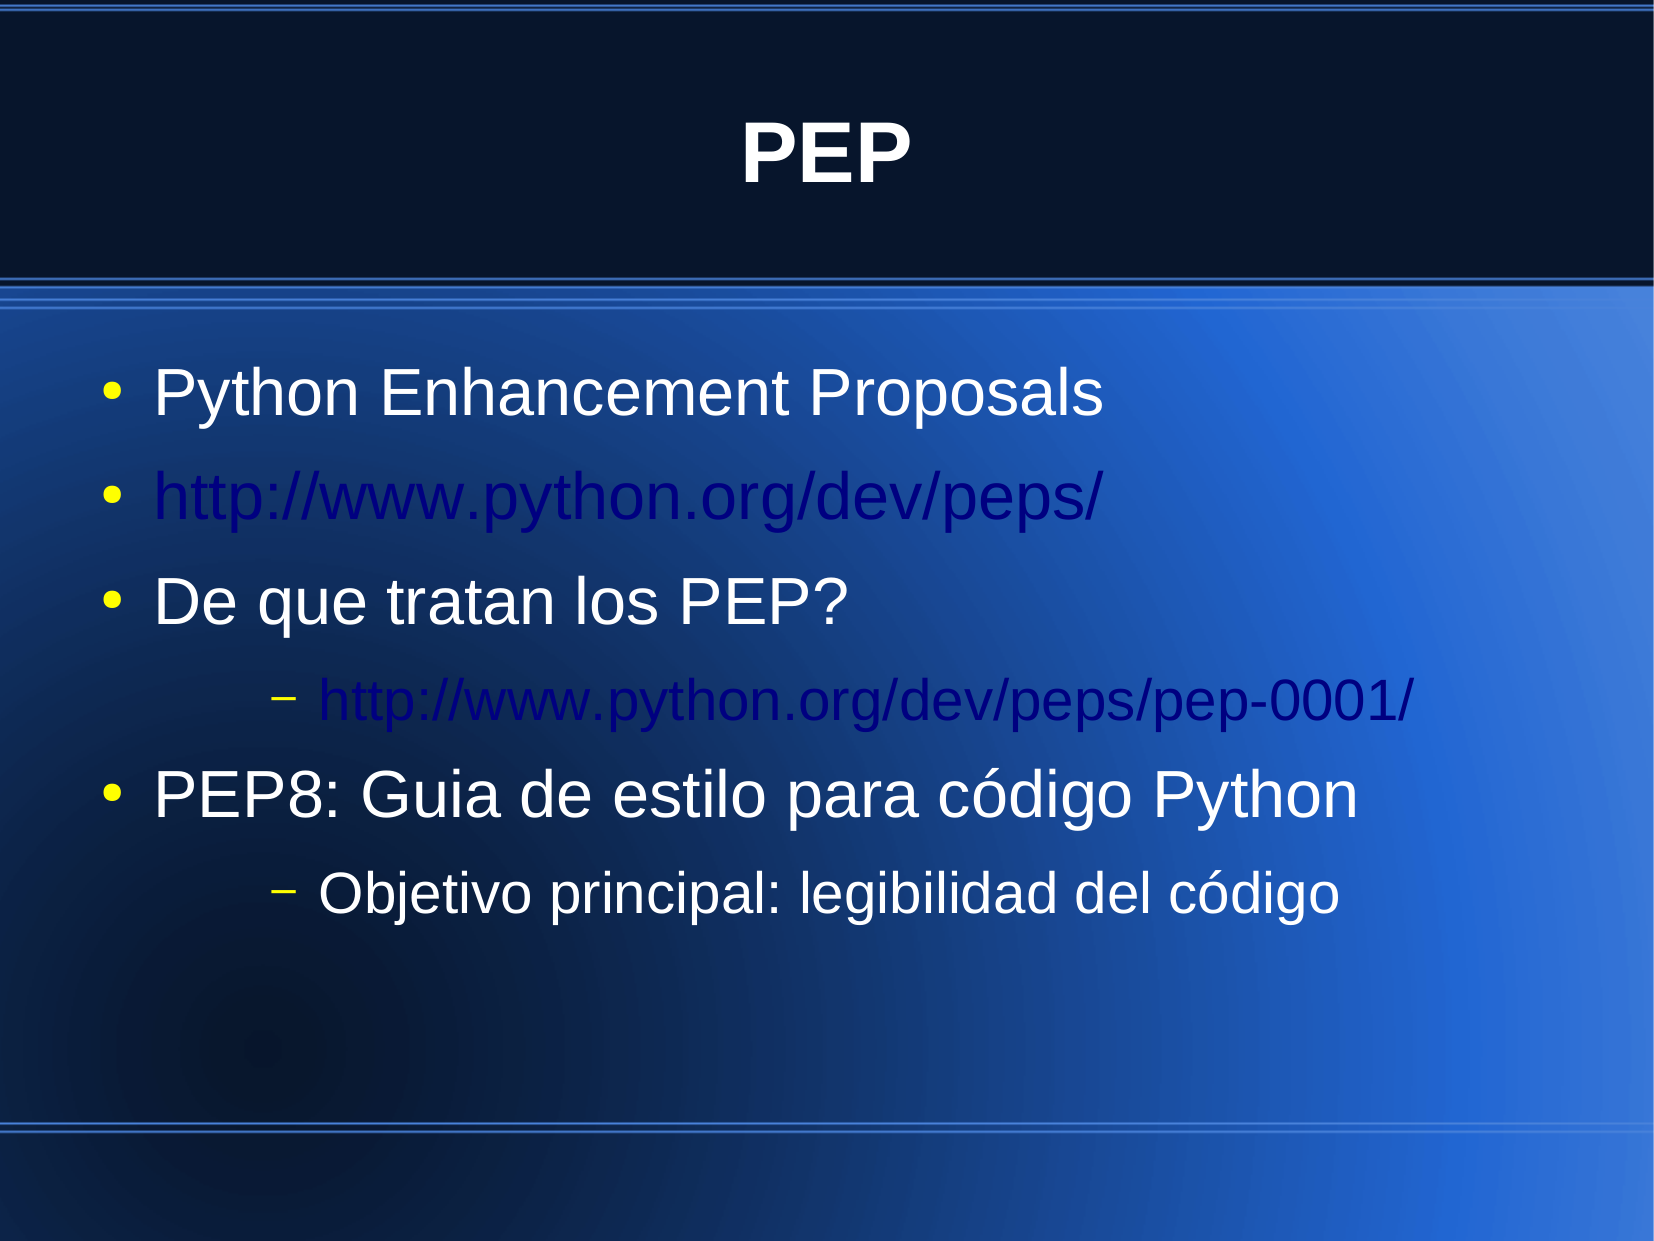

# PEP
Python Enhancement Proposals
http://www.python.org/dev/peps/
De que tratan los PEP?
http://www.python.org/dev/peps/pep-0001/
PEP8: Guia de estilo para código Python
Objetivo principal: legibilidad del código